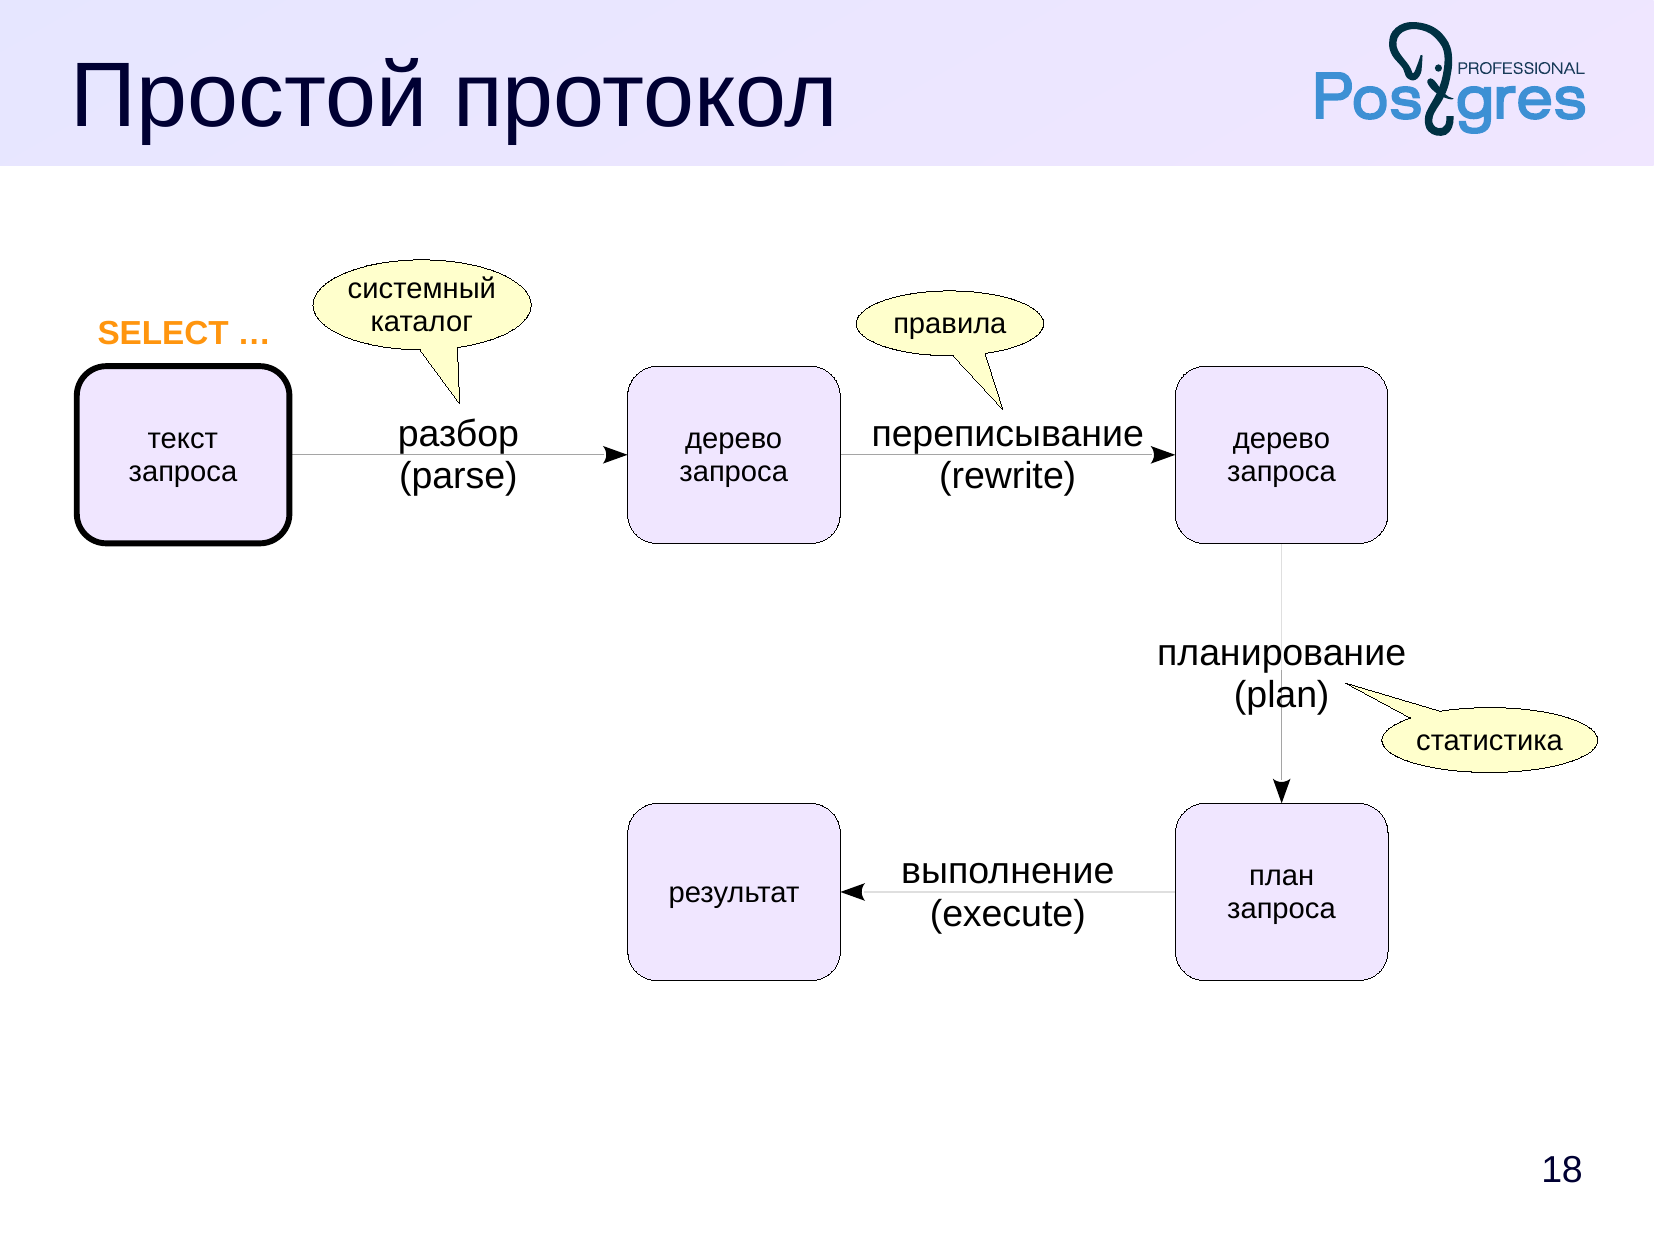

# Простой протокол
системный
каталог
правила
SELECT …
текст
запроса
дерево
запроса
дерево
запроса
статистика
план
запроса
результат